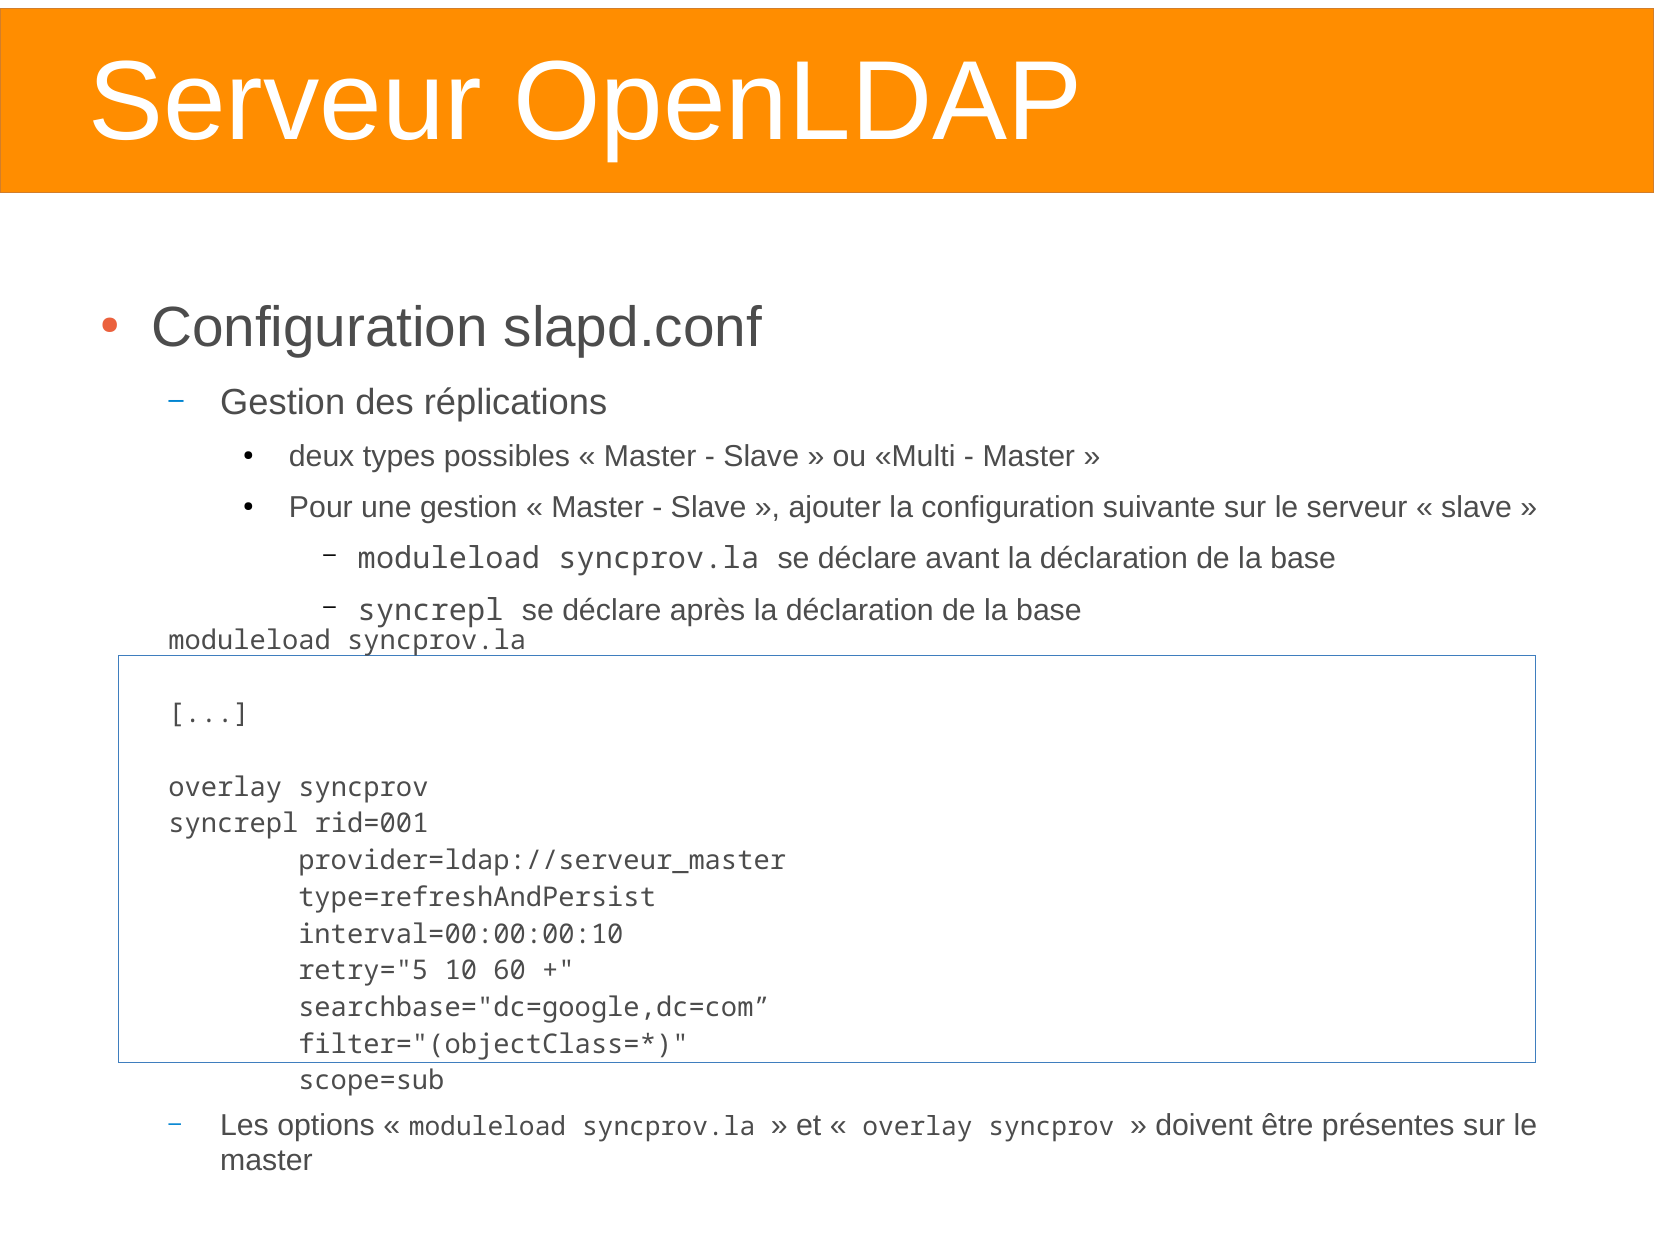

Serveur OpenLDAP
# Configuration slapd.conf
Gestion des réplications
deux types possibles « Master - Slave » ou «Multi - Master »
Pour une gestion « Master - Slave », ajouter la configuration suivante sur le serveur « slave »
moduleload syncprov.la se déclare avant la déclaration de la base
syncrepl se déclare après la déclaration de la base
Les options « moduleload syncprov.la » et « overlay syncprov » doivent être présentes sur le master
moduleload syncprov.la
[...]
overlay syncprov
syncrepl rid=001
 provider=ldap://serveur_master
 type=refreshAndPersist
 interval=00:00:00:10
 retry="5 10 60 +"
 searchbase="dc=google,dc=com”
 filter="(objectClass=*)"
 scope=sub